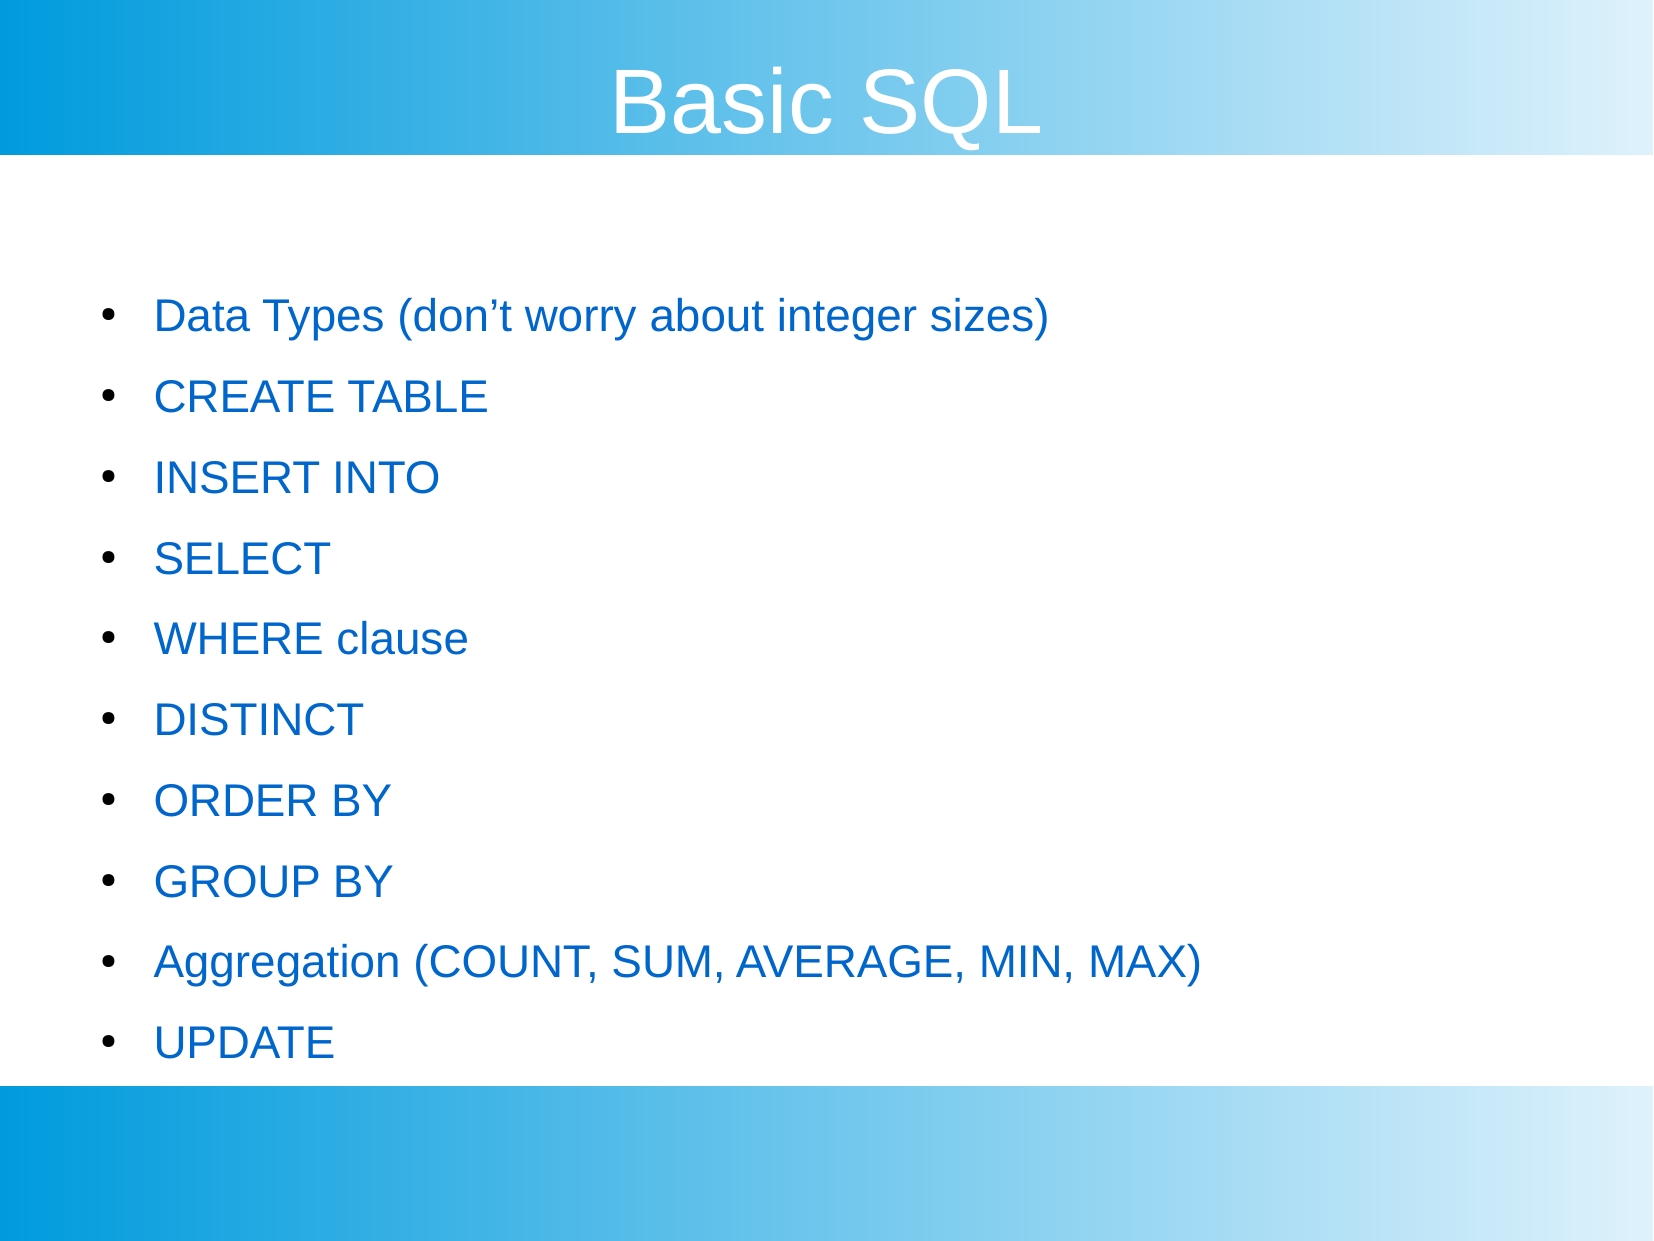

# Basic SQL
Data Types (don’t worry about integer sizes)
CREATE TABLE
INSERT INTO
SELECT
WHERE clause
DISTINCT
ORDER BY
GROUP BY
Aggregation (COUNT, SUM, AVERAGE, MIN, MAX)
UPDATE